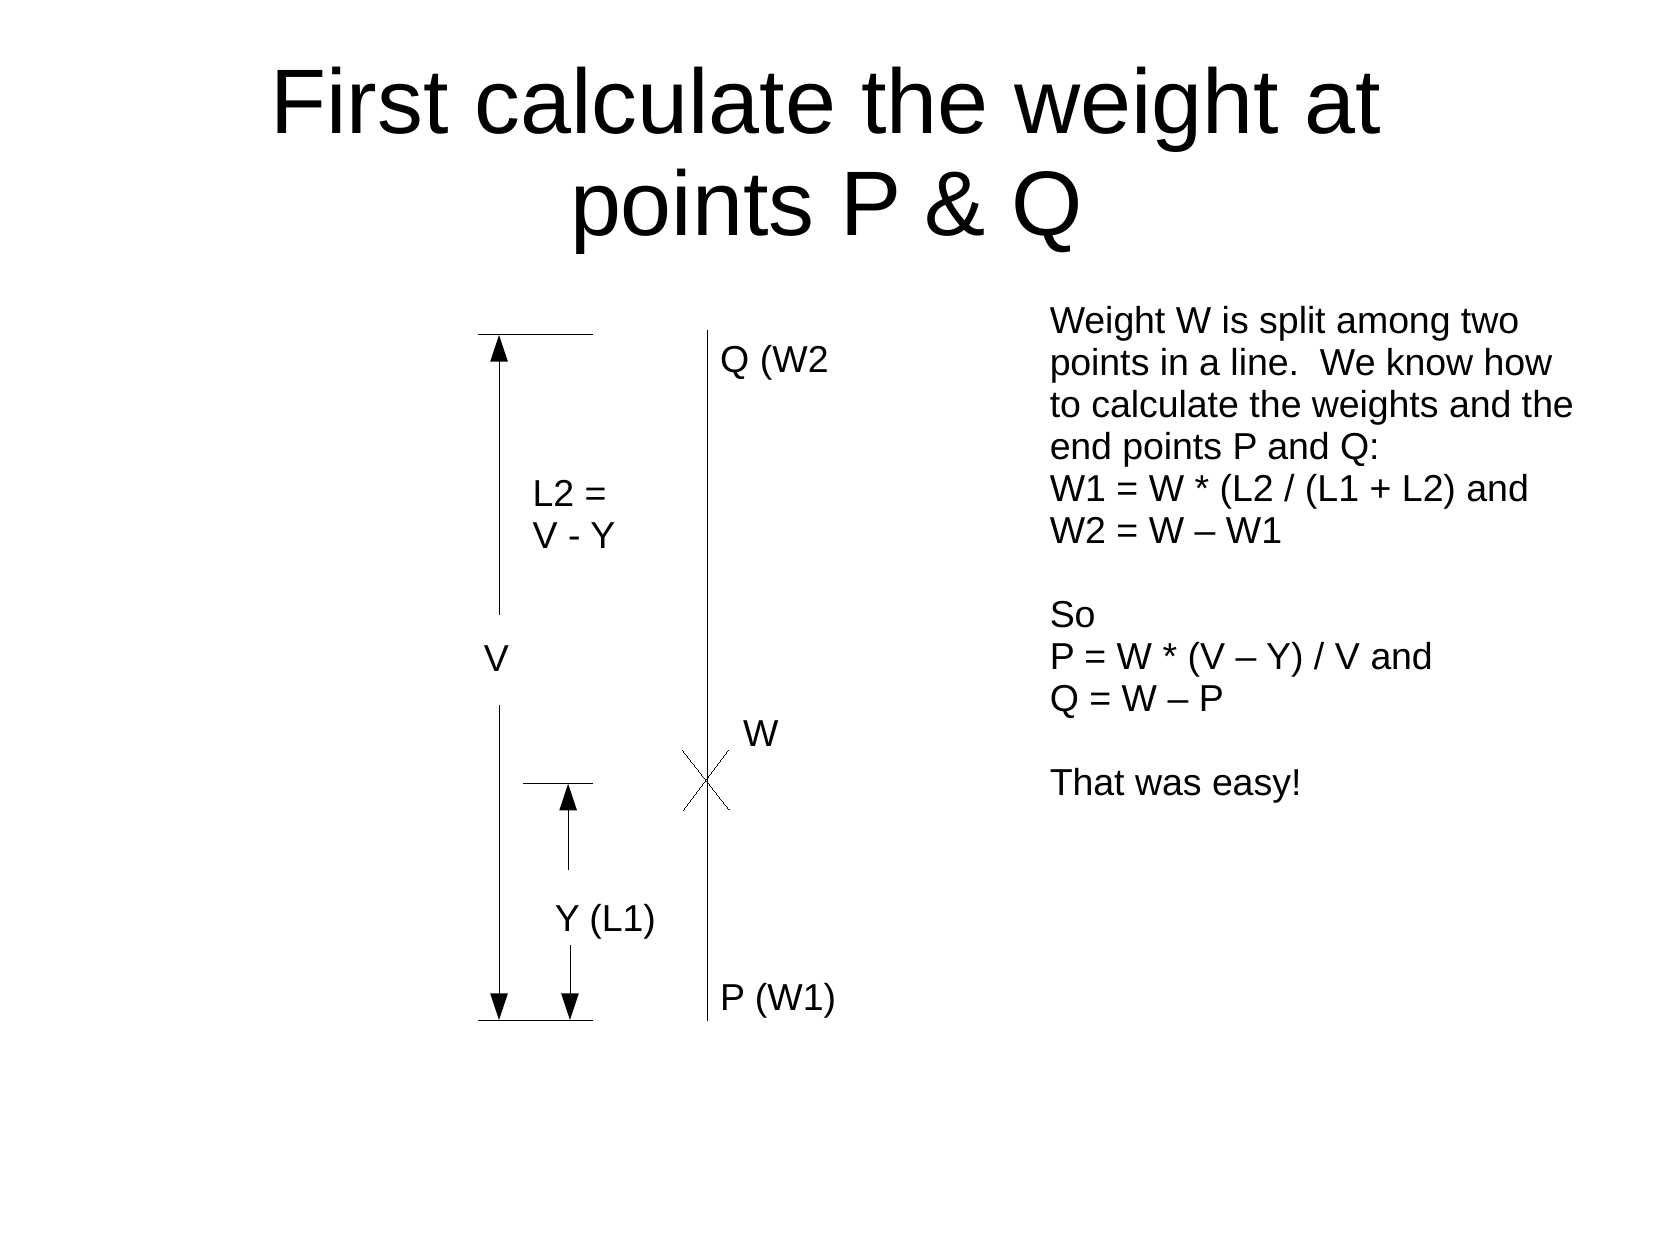

# First calculate the weight at points P & Q
Weight W is split among two points in a line. We know how to calculate the weights and the end points P and Q:
W1 = W * (L2 / (L1 + L2) and
W2 = W – W1
So
P = W * (V – Y) / V and
Q = W – P
That was easy!
Q (W2
L2 =
V - Y
V
W
Y (L1)
P (W1)